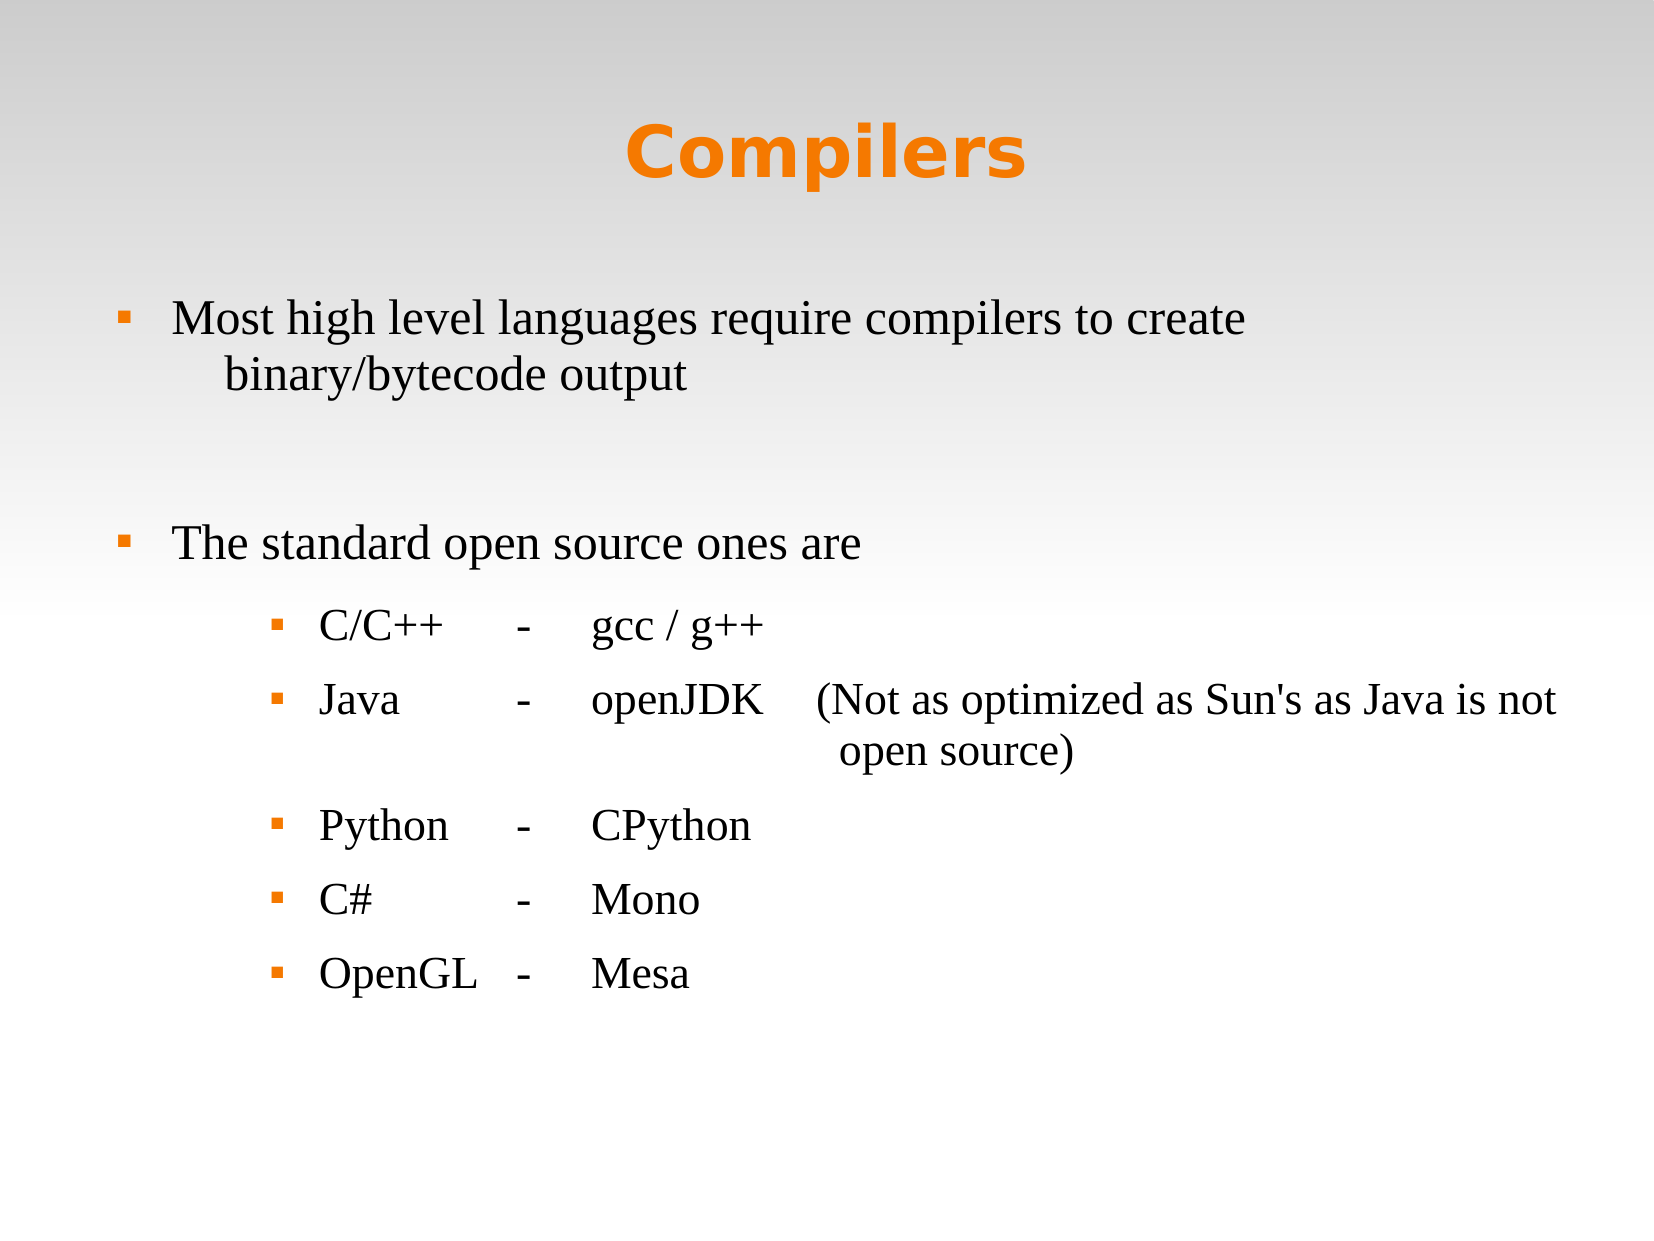

# Compilers
Most high level languages require compilers to create binary/bytecode output
The standard open source ones are
C/C++	-	gcc / g++
Java		-	openJDK 	(Not as optimized as Sun's as Java is not
						 open source)
Python	-	CPython
C# 		-	Mono
OpenGL	-	Mesa